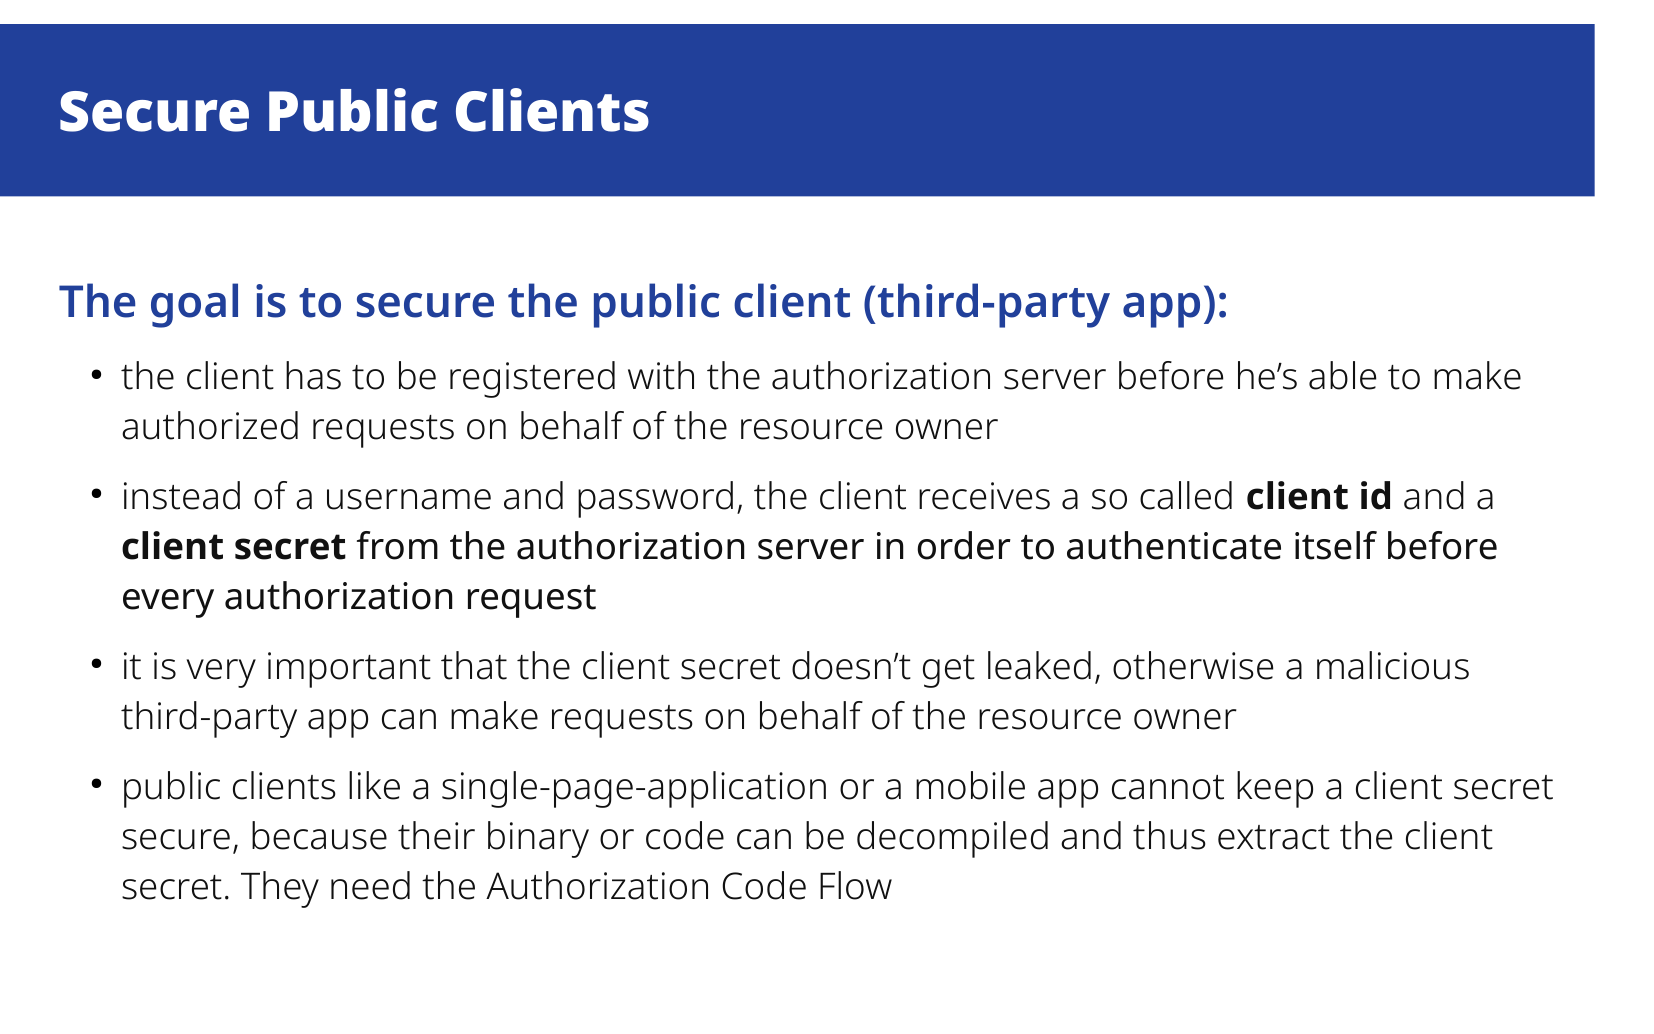

# Secure Public Clients
The goal is to secure the public client (third-party app):
the client has to be registered with the authorization server before he’s able to make authorized requests on behalf of the resource owner
instead of a username and password, the client receives a so called client id and a client secret from the authorization server in order to authenticate itself before every authorization request
it is very important that the client secret doesn’t get leaked, otherwise a malicious third-party app can make requests on behalf of the resource owner
public clients like a single-page-application or a mobile app cannot keep a client secret secure, because their binary or code can be decompiled and thus extract the client secret. They need the Authorization Code Flow